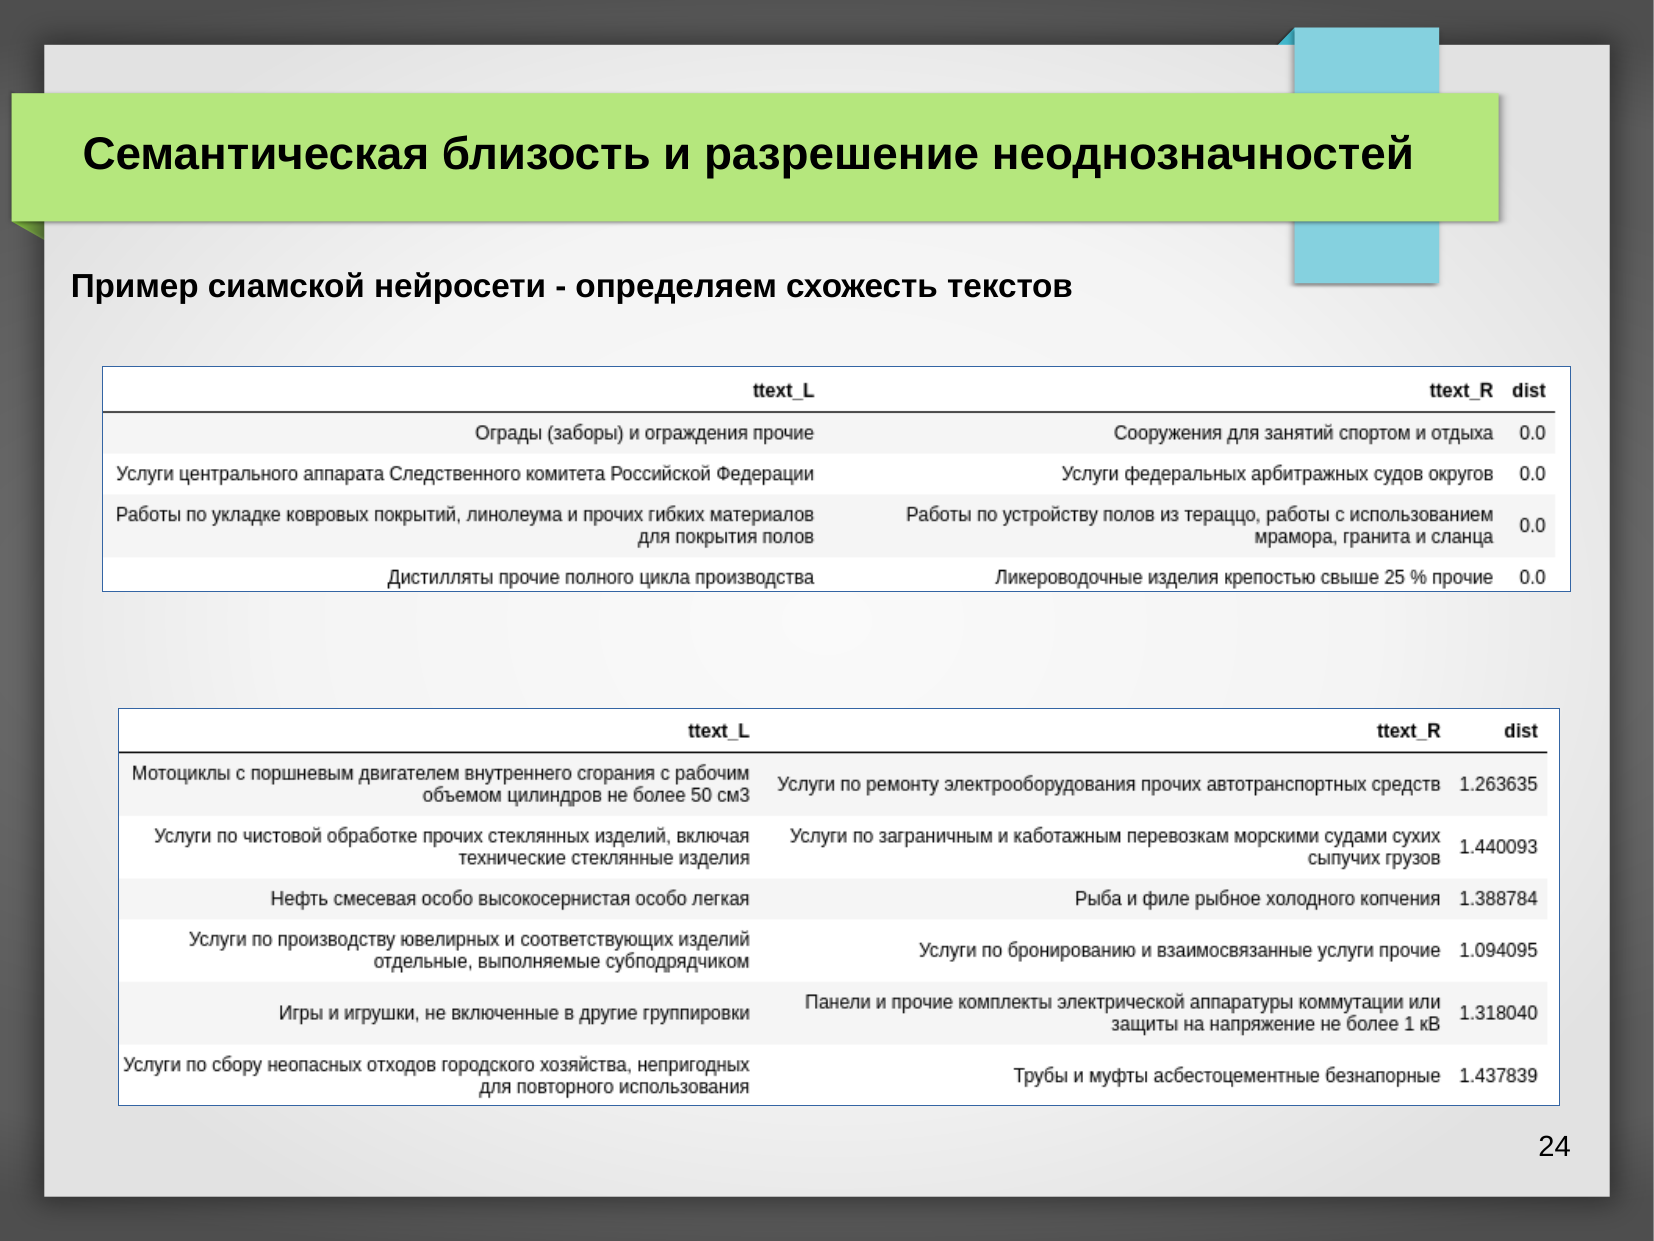

Семантическая близость и разрешение неоднозначностей
# Пример сиамской нейросети - определяем схожесть текстов
24